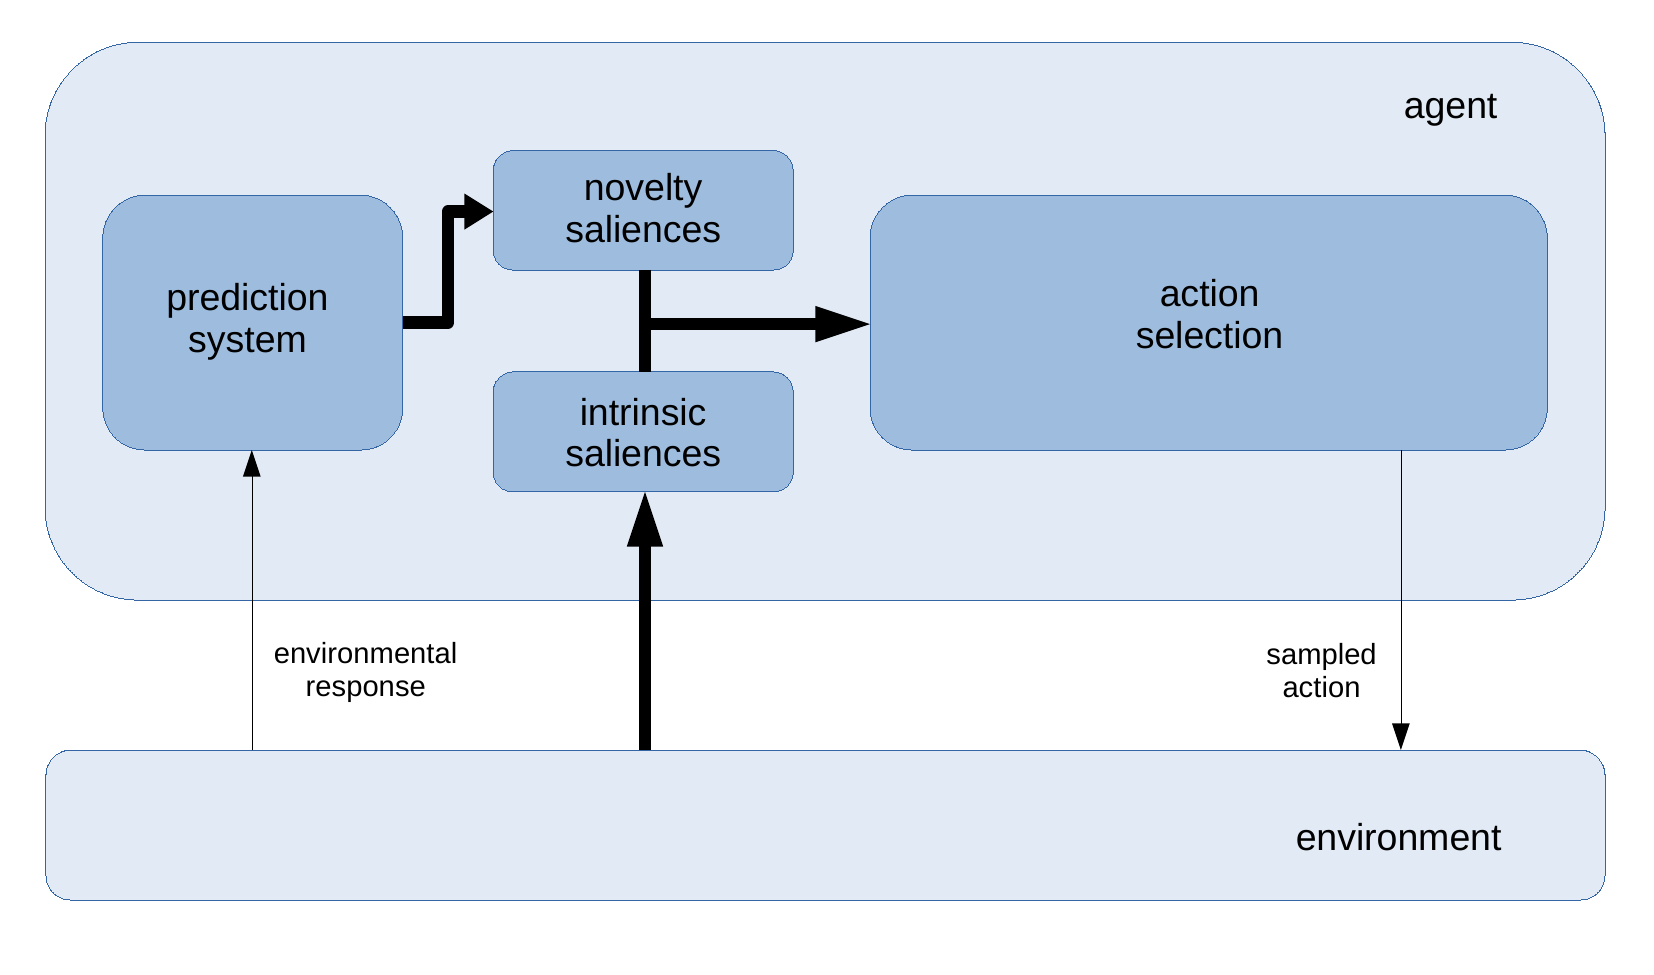

agent
novelty
saliences
action
selection
prediction system
intrinsic
saliences
environmental
response
sampled
action
environment